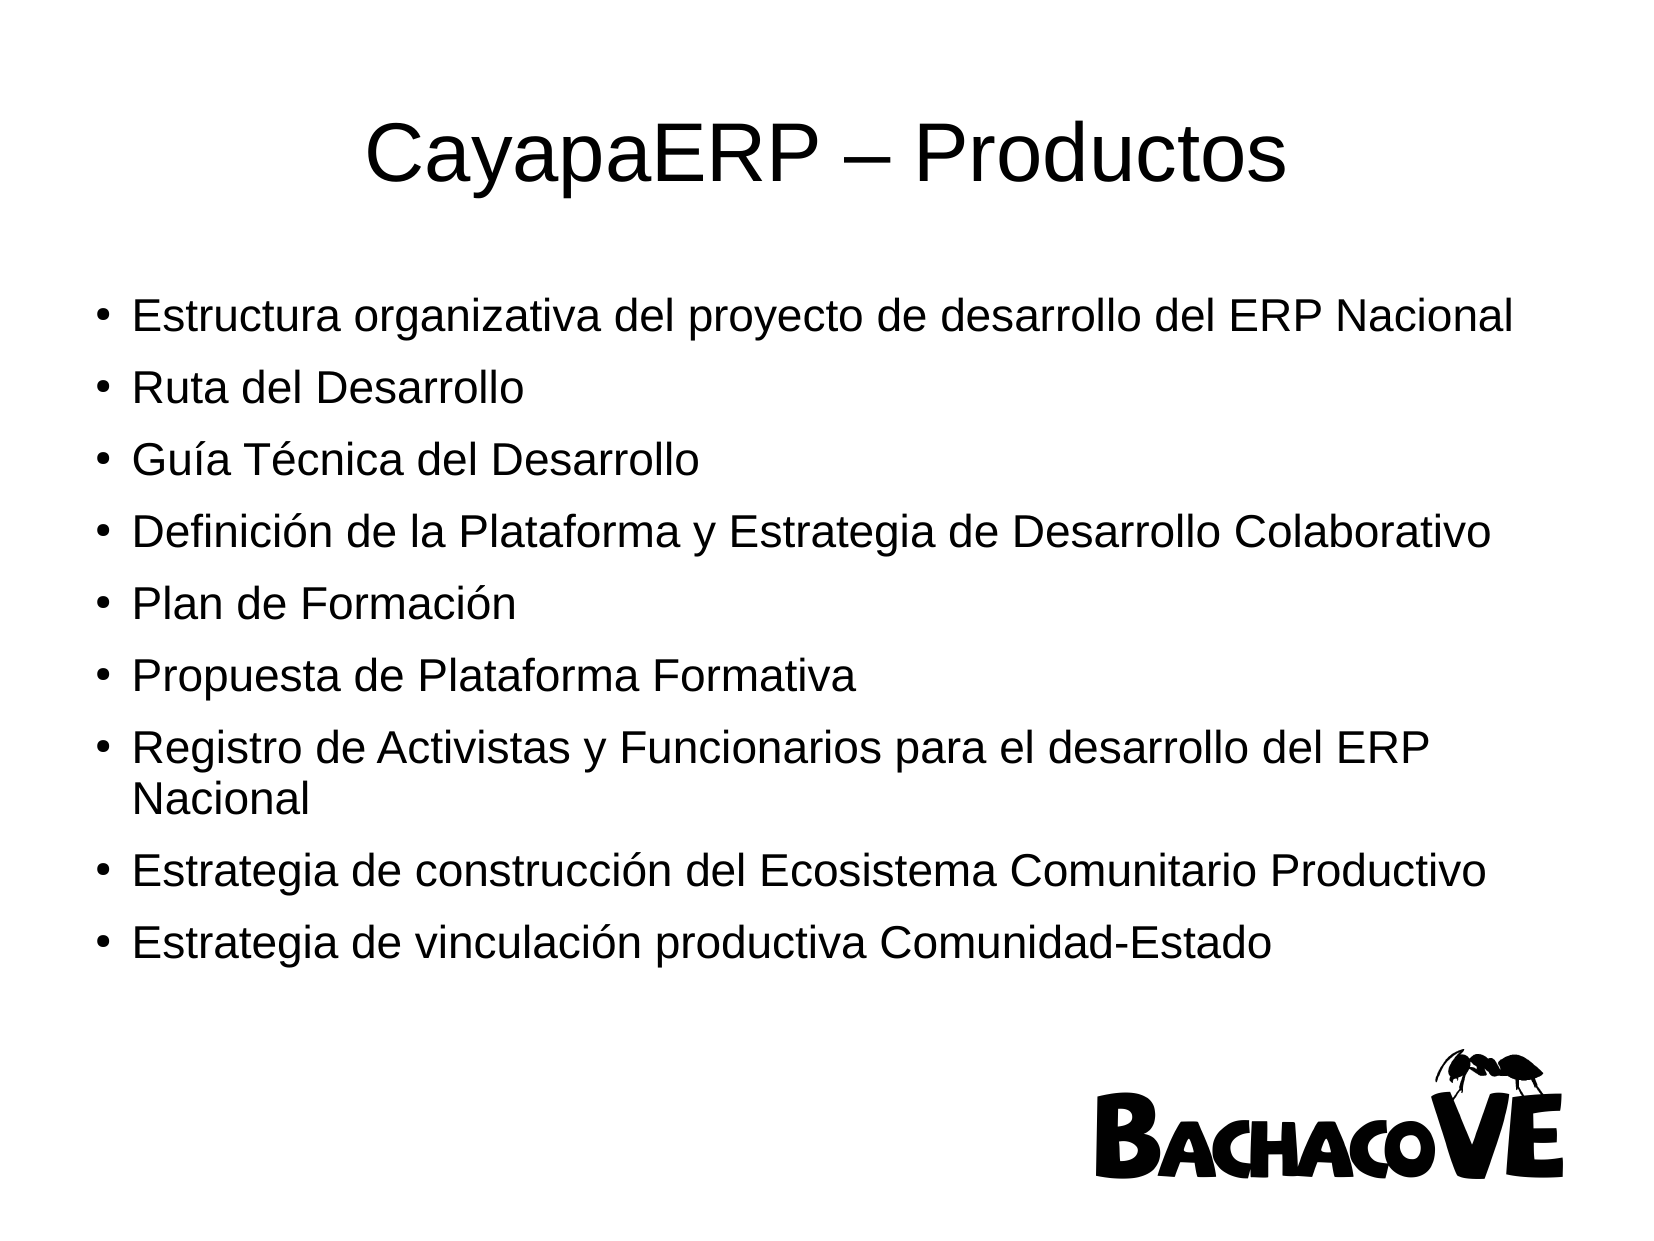

# CayapaERP – Productos
Estructura organizativa del proyecto de desarrollo del ERP Nacional
Ruta del Desarrollo
Guía Técnica del Desarrollo
Definición de la Plataforma y Estrategia de Desarrollo Colaborativo
Plan de Formación
Propuesta de Plataforma Formativa
Registro de Activistas y Funcionarios para el desarrollo del ERP Nacional
Estrategia de construcción del Ecosistema Comunitario Productivo
Estrategia de vinculación productiva Comunidad-Estado